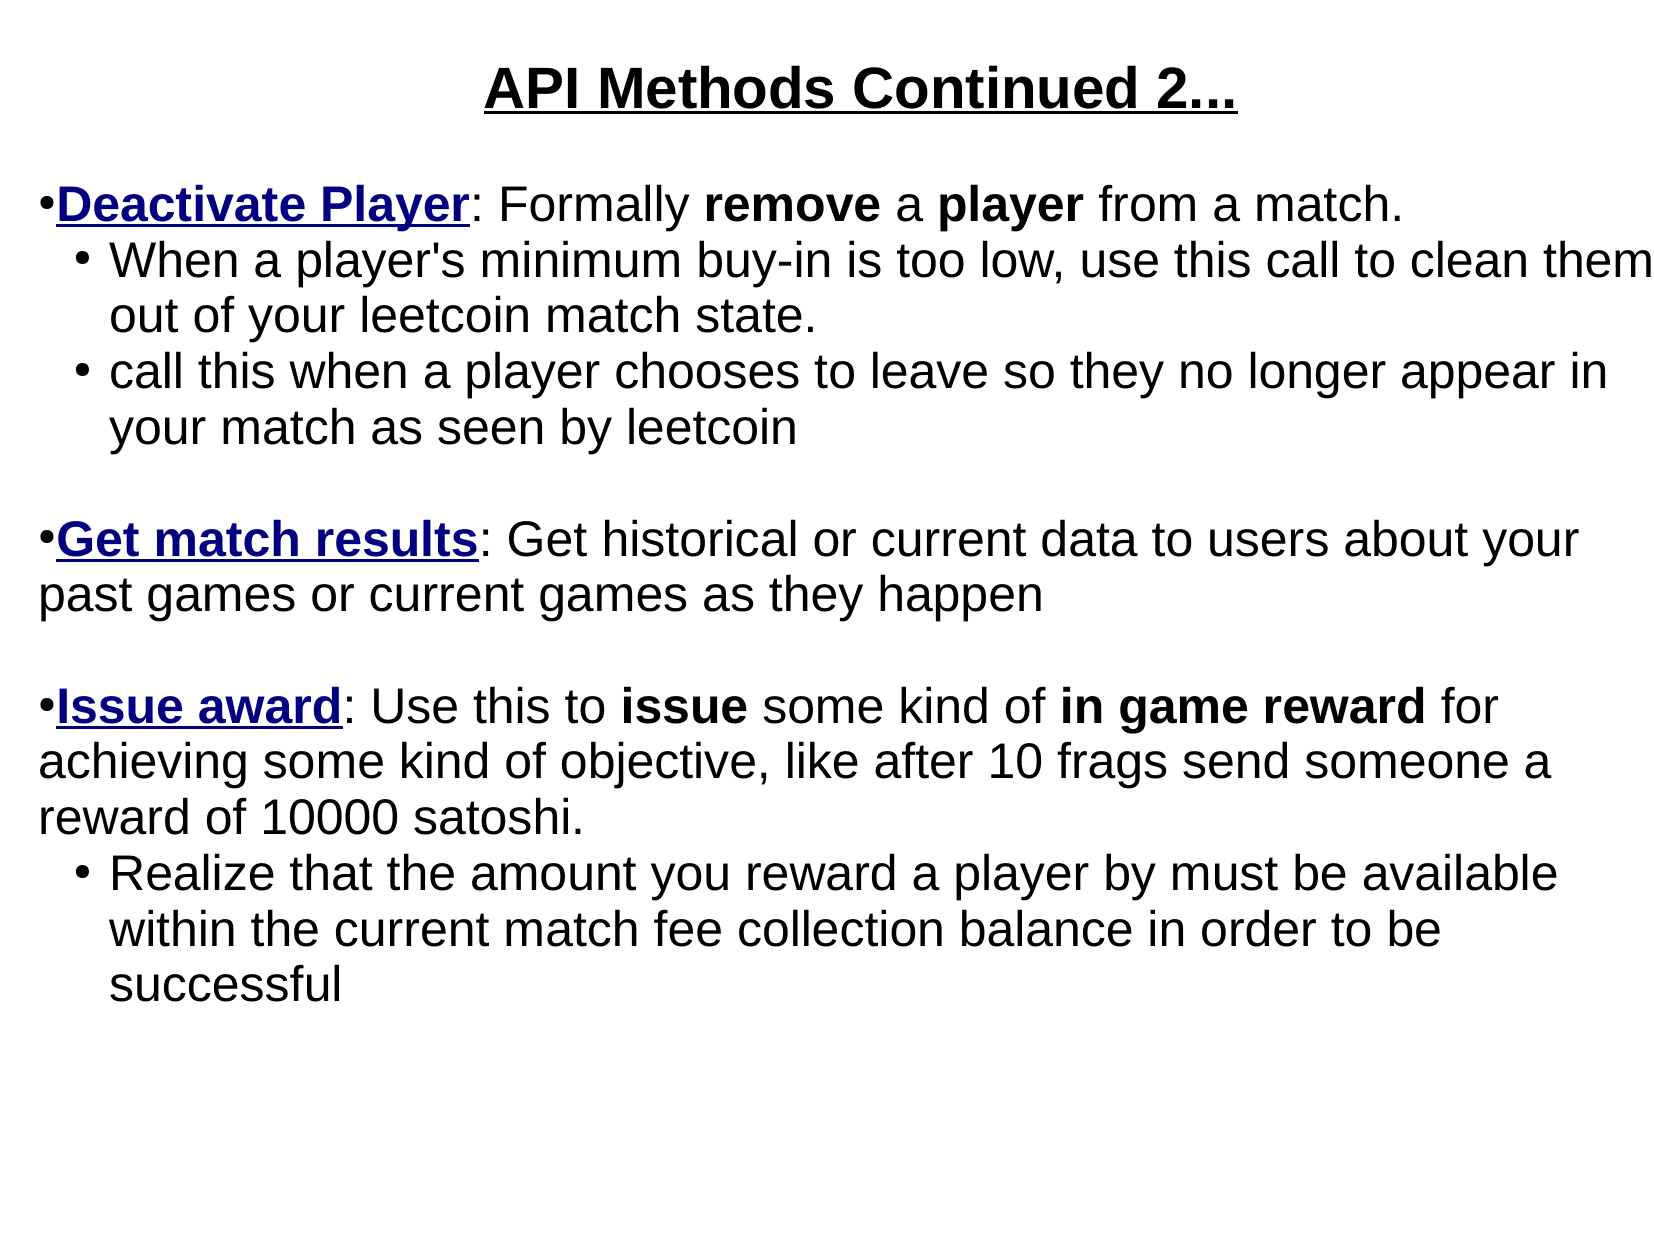

API Methods Continued 2...
Deactivate Player: Formally remove a player from a match.
When a player's minimum buy-in is too low, use this call to clean them out of your leetcoin match state.
call this when a player chooses to leave so they no longer appear in your match as seen by leetcoin
Get match results: Get historical or current data to users about your past games or current games as they happen
Issue award: Use this to issue some kind of in game reward for achieving some kind of objective, like after 10 frags send someone a reward of 10000 satoshi.
Realize that the amount you reward a player by must be available within the current match fee collection balance in order to be successful